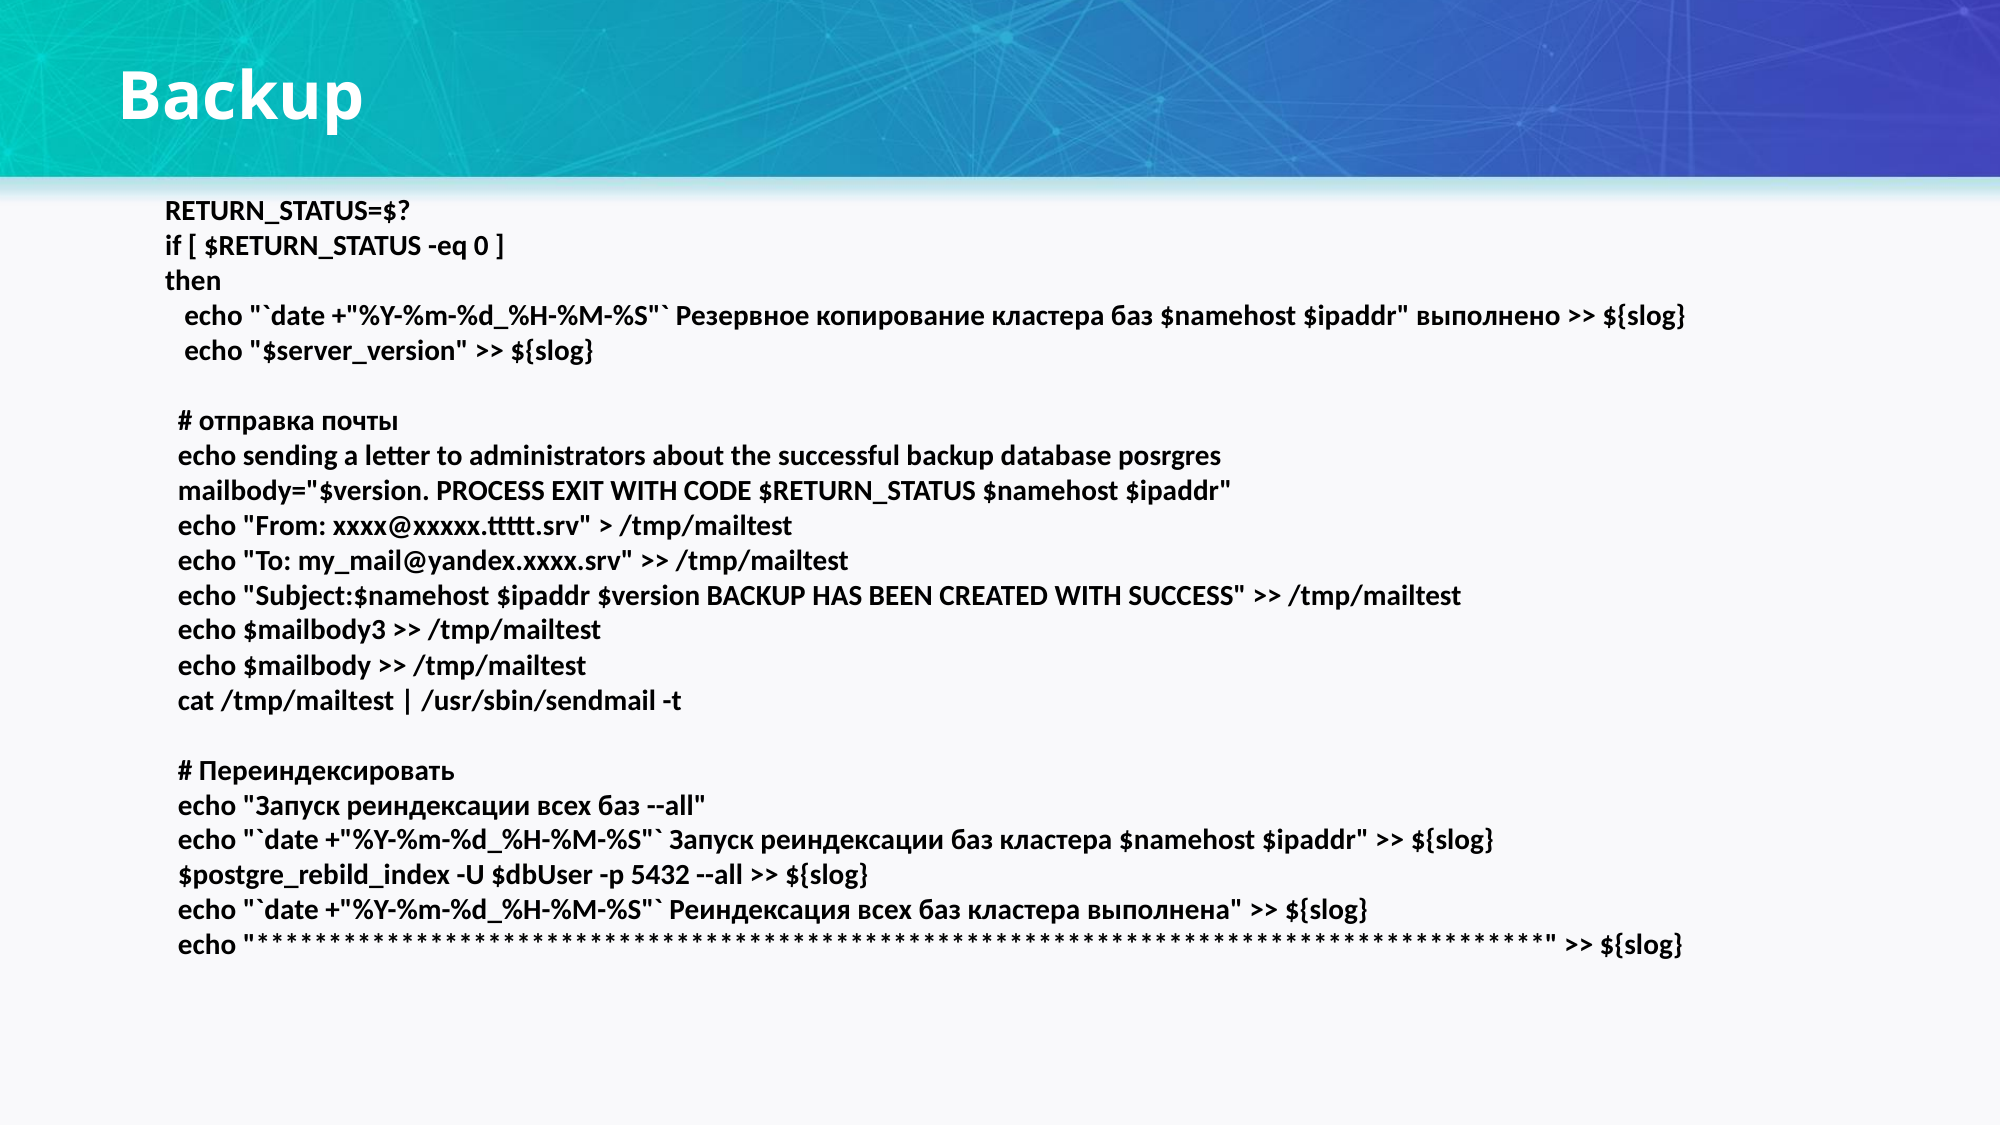

Backup
 		RETURN_STATUS=$?
 		if [ $RETURN_STATUS -eq 0 ]
 		then
 		 echo "`date +"%Y-%m-%d_%H-%M-%S"` Резервное копирование кластера баз $namehost $ipaddr" выполнено >> ${slog}
 		 echo "$server_version" >> ${slog}
 		 # отправка почты
 		 echo sending a letter to administrators about the successful backup database posrgres
 		 mailbody="$version. PROCESS EXIT WITH CODE $RETURN_STATUS $namehost $ipaddr"
 		 echo "From: xxxx@xxxxx.ttttt.srv" > /tmp/mailtest
 		 echo "To: my_mail@yandex.xxxx.srv" >> /tmp/mailtest
 		 echo "Subject:$namehost $ipaddr $version BACKUP HAS BEEN CREATED WITH SUCCESS" >> /tmp/mailtest
 		 echo $mailbody3 >> /tmp/mailtest
 		 echo $mailbody >> /tmp/mailtest
 		 cat /tmp/mailtest | /usr/sbin/sendmail -t
 		 # Переиндексировать
 		 echo "Запуск реиндексации всех баз --all"
 		 echo "`date +"%Y-%m-%d_%H-%M-%S"` Запуск реиндексации баз кластера $namehost $ipaddr" >> ${slog}
 		 $postgre_rebild_index -U $dbUser -p 5432 --all >> ${slog}
 		 echo "`date +"%Y-%m-%d_%H-%M-%S"` Реиндексация всех баз кластера выполнена" >> ${slog}
 		 echo "*****************************************************************************************" >> ${slog}